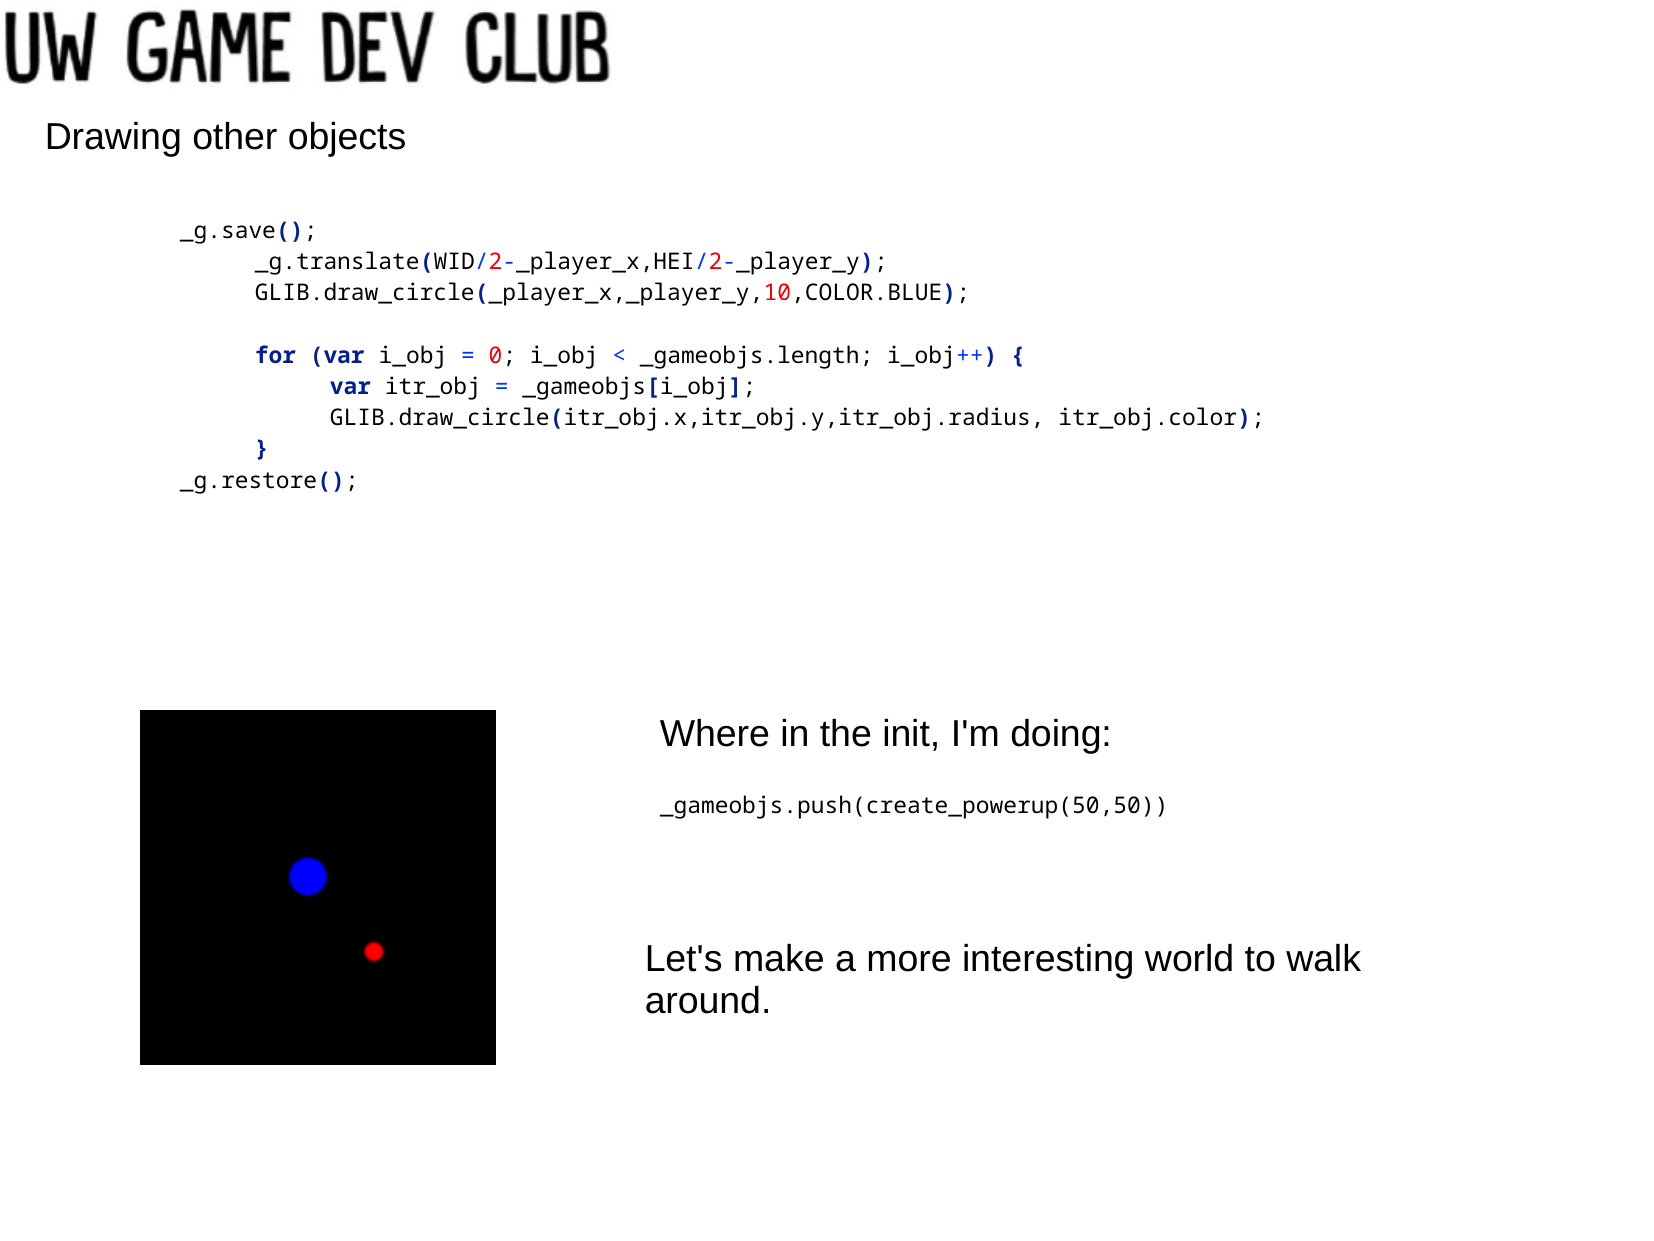

Drawing other objects
	_g.save();
		_g.translate(WID/2-_player_x,HEI/2-_player_y);
		GLIB.draw_circle(_player_x,_player_y,10,COLOR.BLUE);
		for (var i_obj = 0; i_obj < _gameobjs.length; i_obj++) {
			var itr_obj = _gameobjs[i_obj];
			GLIB.draw_circle(itr_obj.x,itr_obj.y,itr_obj.radius, itr_obj.color);
		}
	_g.restore();
Where in the init, I'm doing:
_gameobjs.push(create_powerup(50,50))
Let's make a more interesting world to walk around.